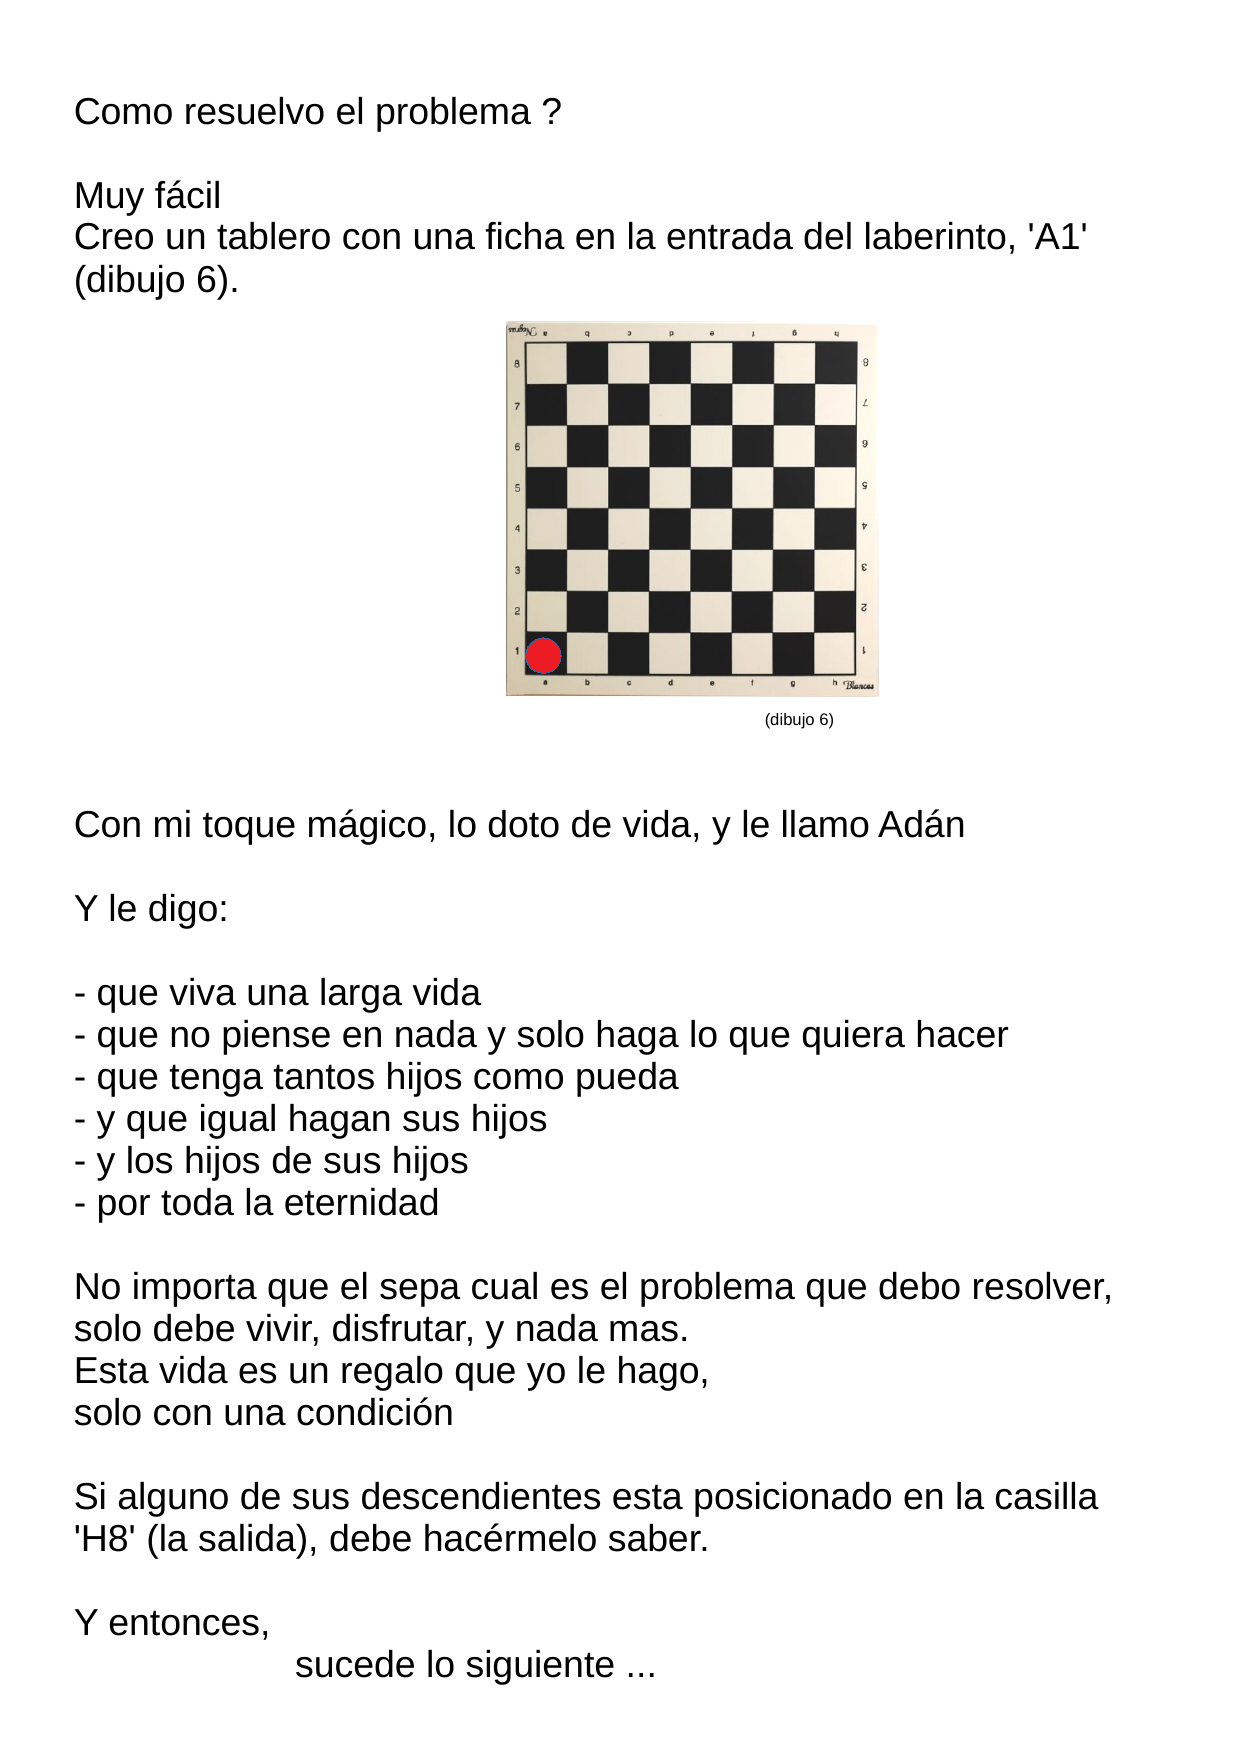

Como resuelvo el problema ?
Muy fácil
Creo un tablero con una ficha en la entrada del laberinto, 'A1' (dibujo 6).
Con mi toque mágico, lo doto de vida, y le llamo Adán
Y le digo:
- que viva una larga vida
- que no piense en nada y solo haga lo que quiera hacer
- que tenga tantos hijos como pueda
- y que igual hagan sus hijos
- y los hijos de sus hijos
- por toda la eternidad
No importa que el sepa cual es el problema que debo resolver, solo debe vivir, disfrutar, y nada mas.
Esta vida es un regalo que yo le hago,
solo con una condición
Si alguno de sus descendientes esta posicionado en la casilla 'H8' (la salida), debe hacérmelo saber.
Y entonces,
			sucede lo siguiente ...
(dibujo 6)